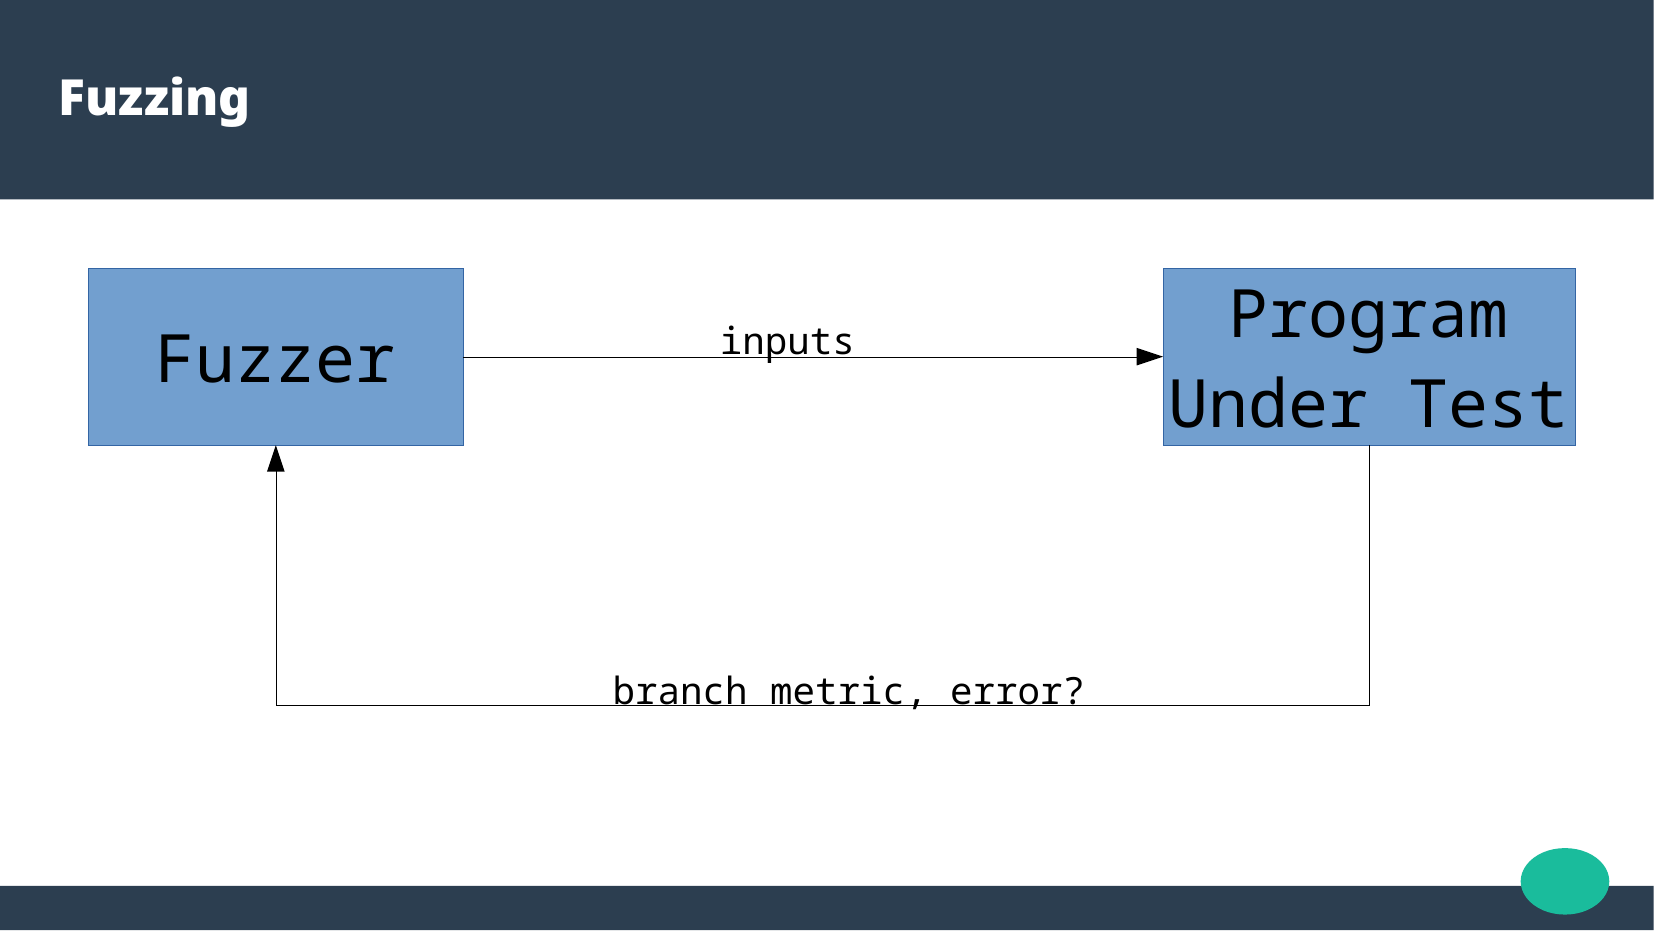

# Fuzzing
Fuzzer
Program
Under Test
inputs
branch metric, error?